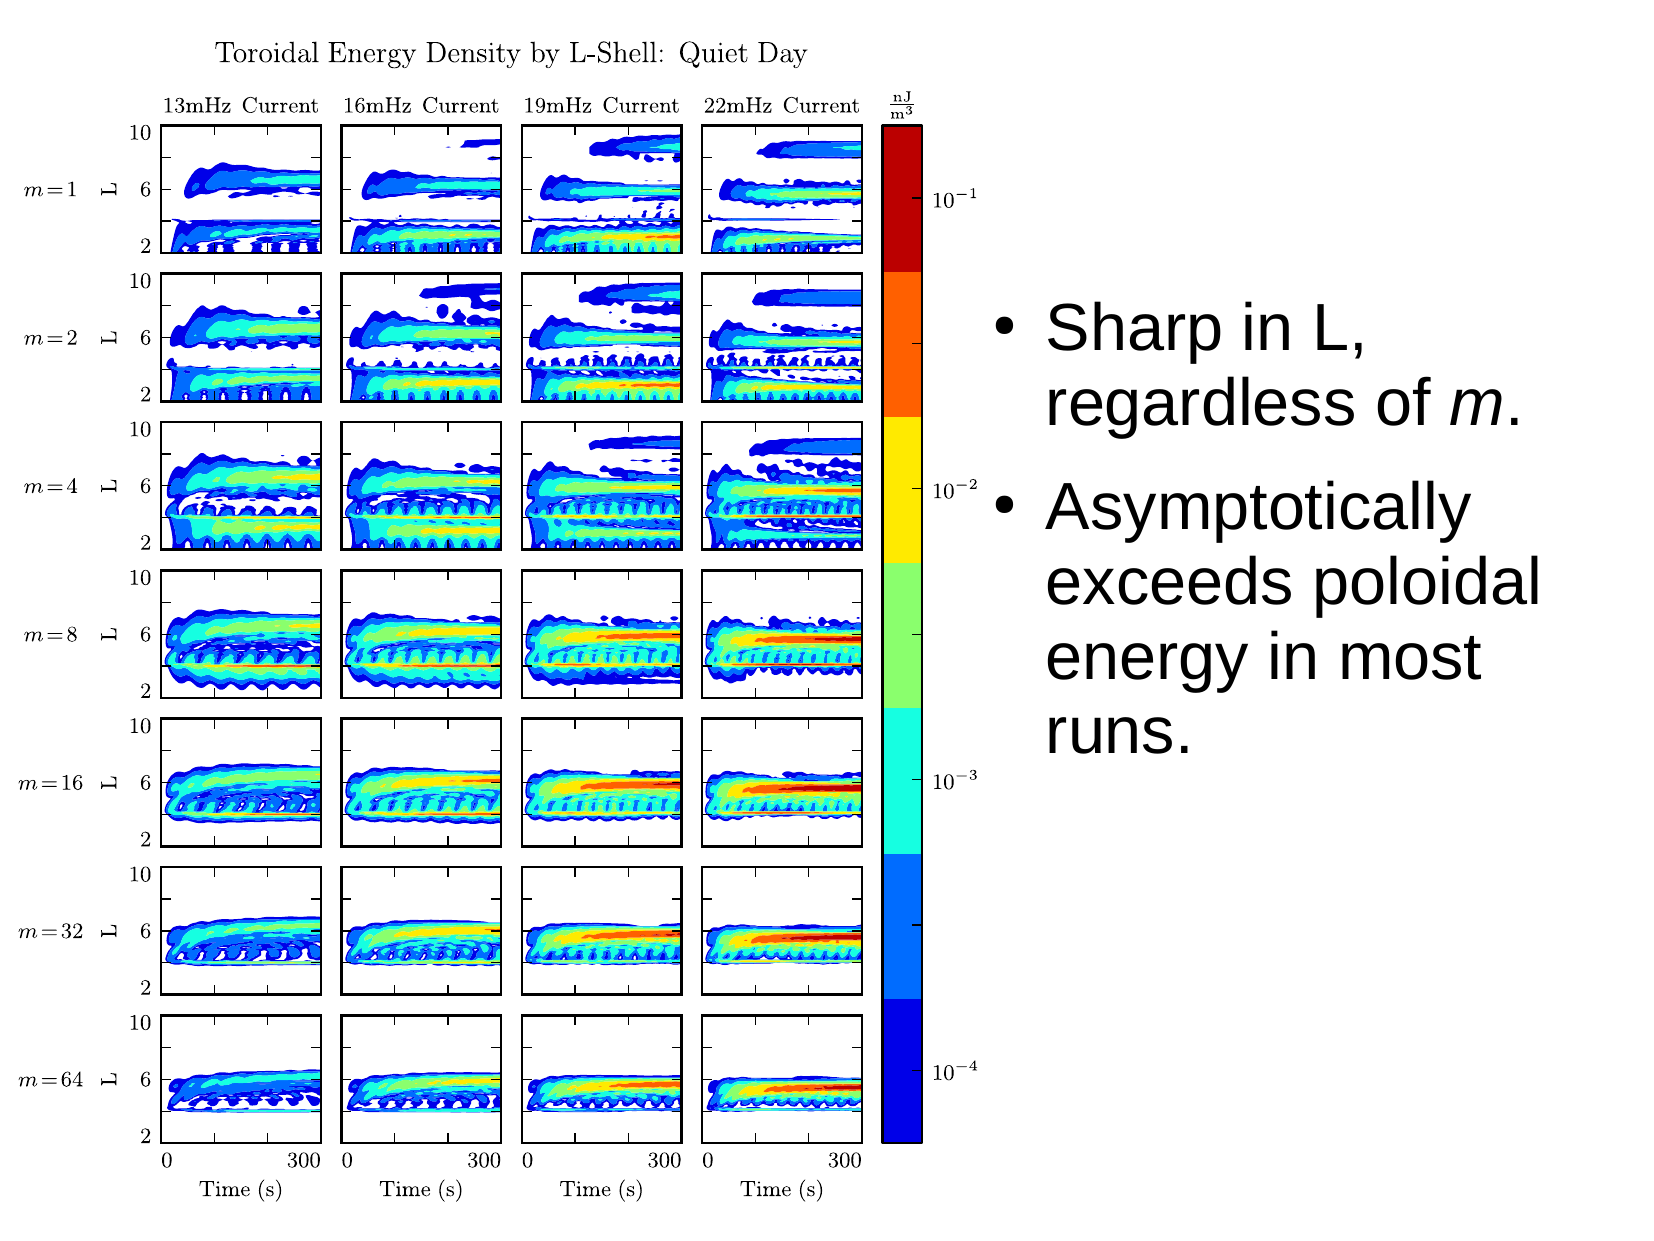

#
Sharp in L, regardless of m.
Asymptotically exceeds poloidal energy in most runs.